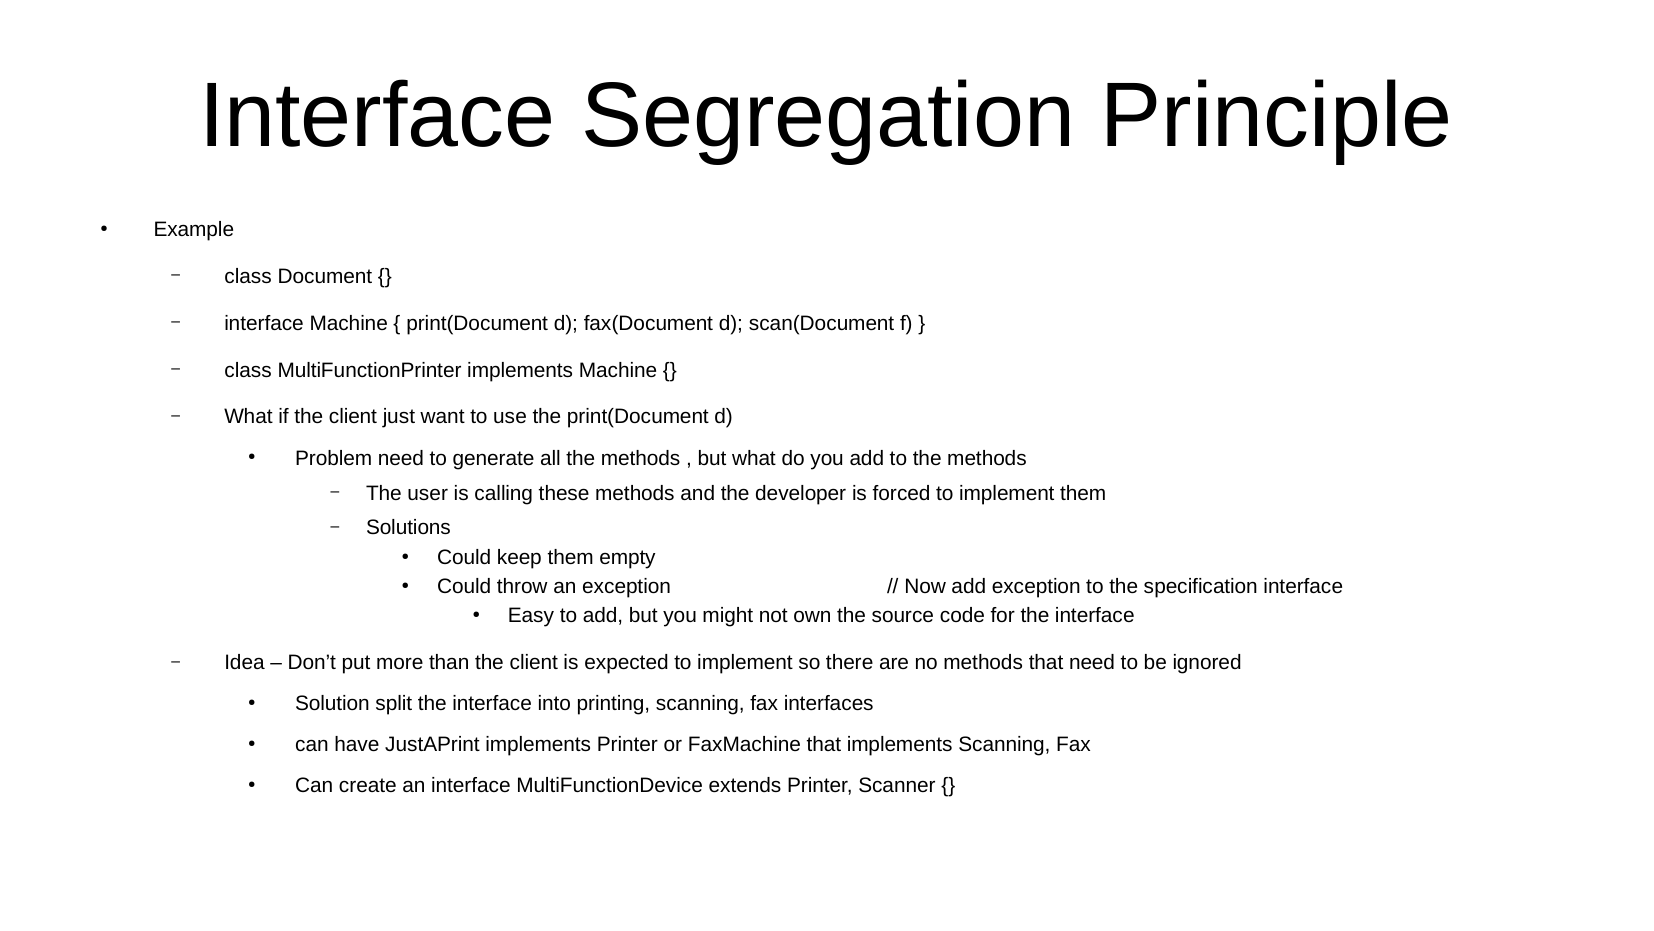

# Interface Segregation Principle
Example
class Document {}
interface Machine { print(Document d); fax(Document d); scan(Document f) }
class MultiFunctionPrinter implements Machine {}
What if the client just want to use the print(Document d)
Problem need to generate all the methods , but what do you add to the methods
The user is calling these methods and the developer is forced to implement them
Solutions
Could keep them empty
Could throw an exception			// Now add exception to the specification interface
Easy to add, but you might not own the source code for the interface
Idea – Don’t put more than the client is expected to implement so there are no methods that need to be ignored
Solution split the interface into printing, scanning, fax interfaces
can have JustAPrint implements Printer or FaxMachine that implements Scanning, Fax
Can create an interface MultiFunctionDevice extends Printer, Scanner {}